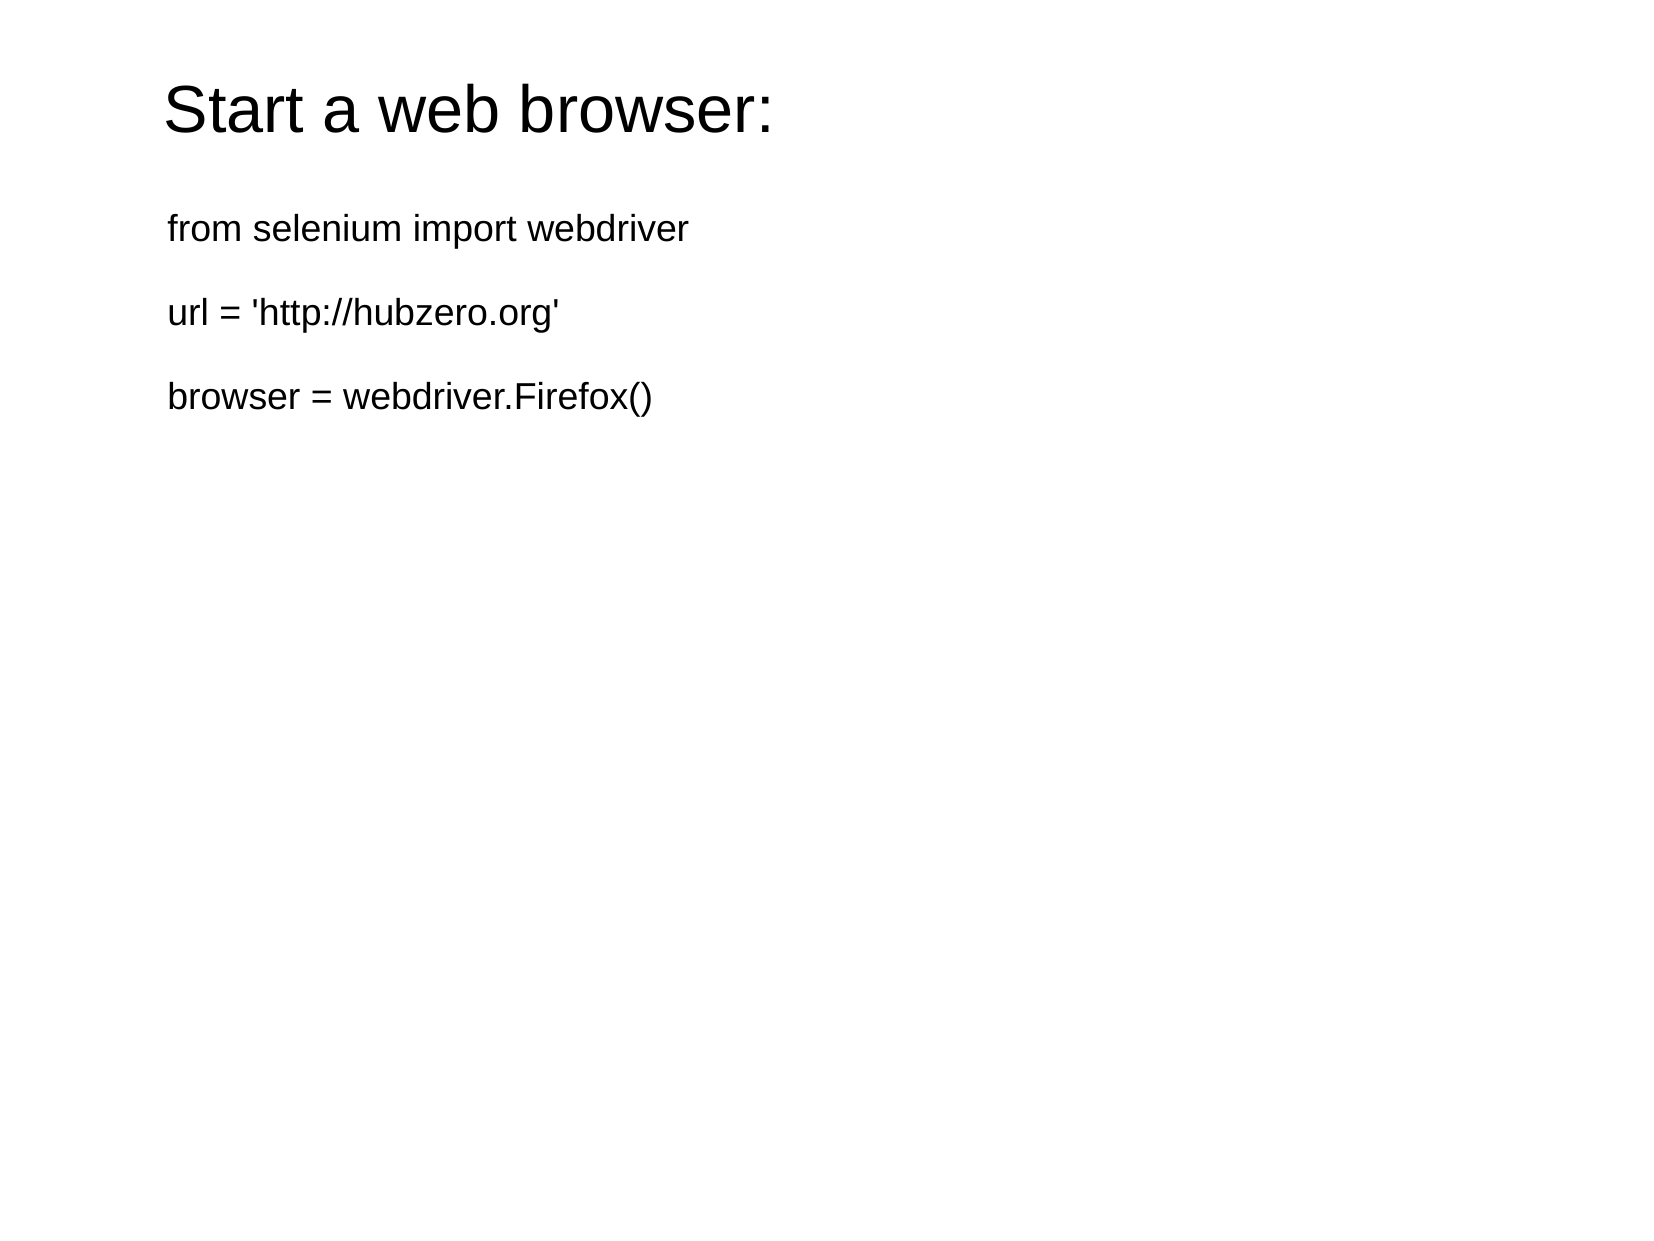

Start a web browser:
from selenium import webdriver
url = 'http://hubzero.org'
browser = webdriver.Firefox()